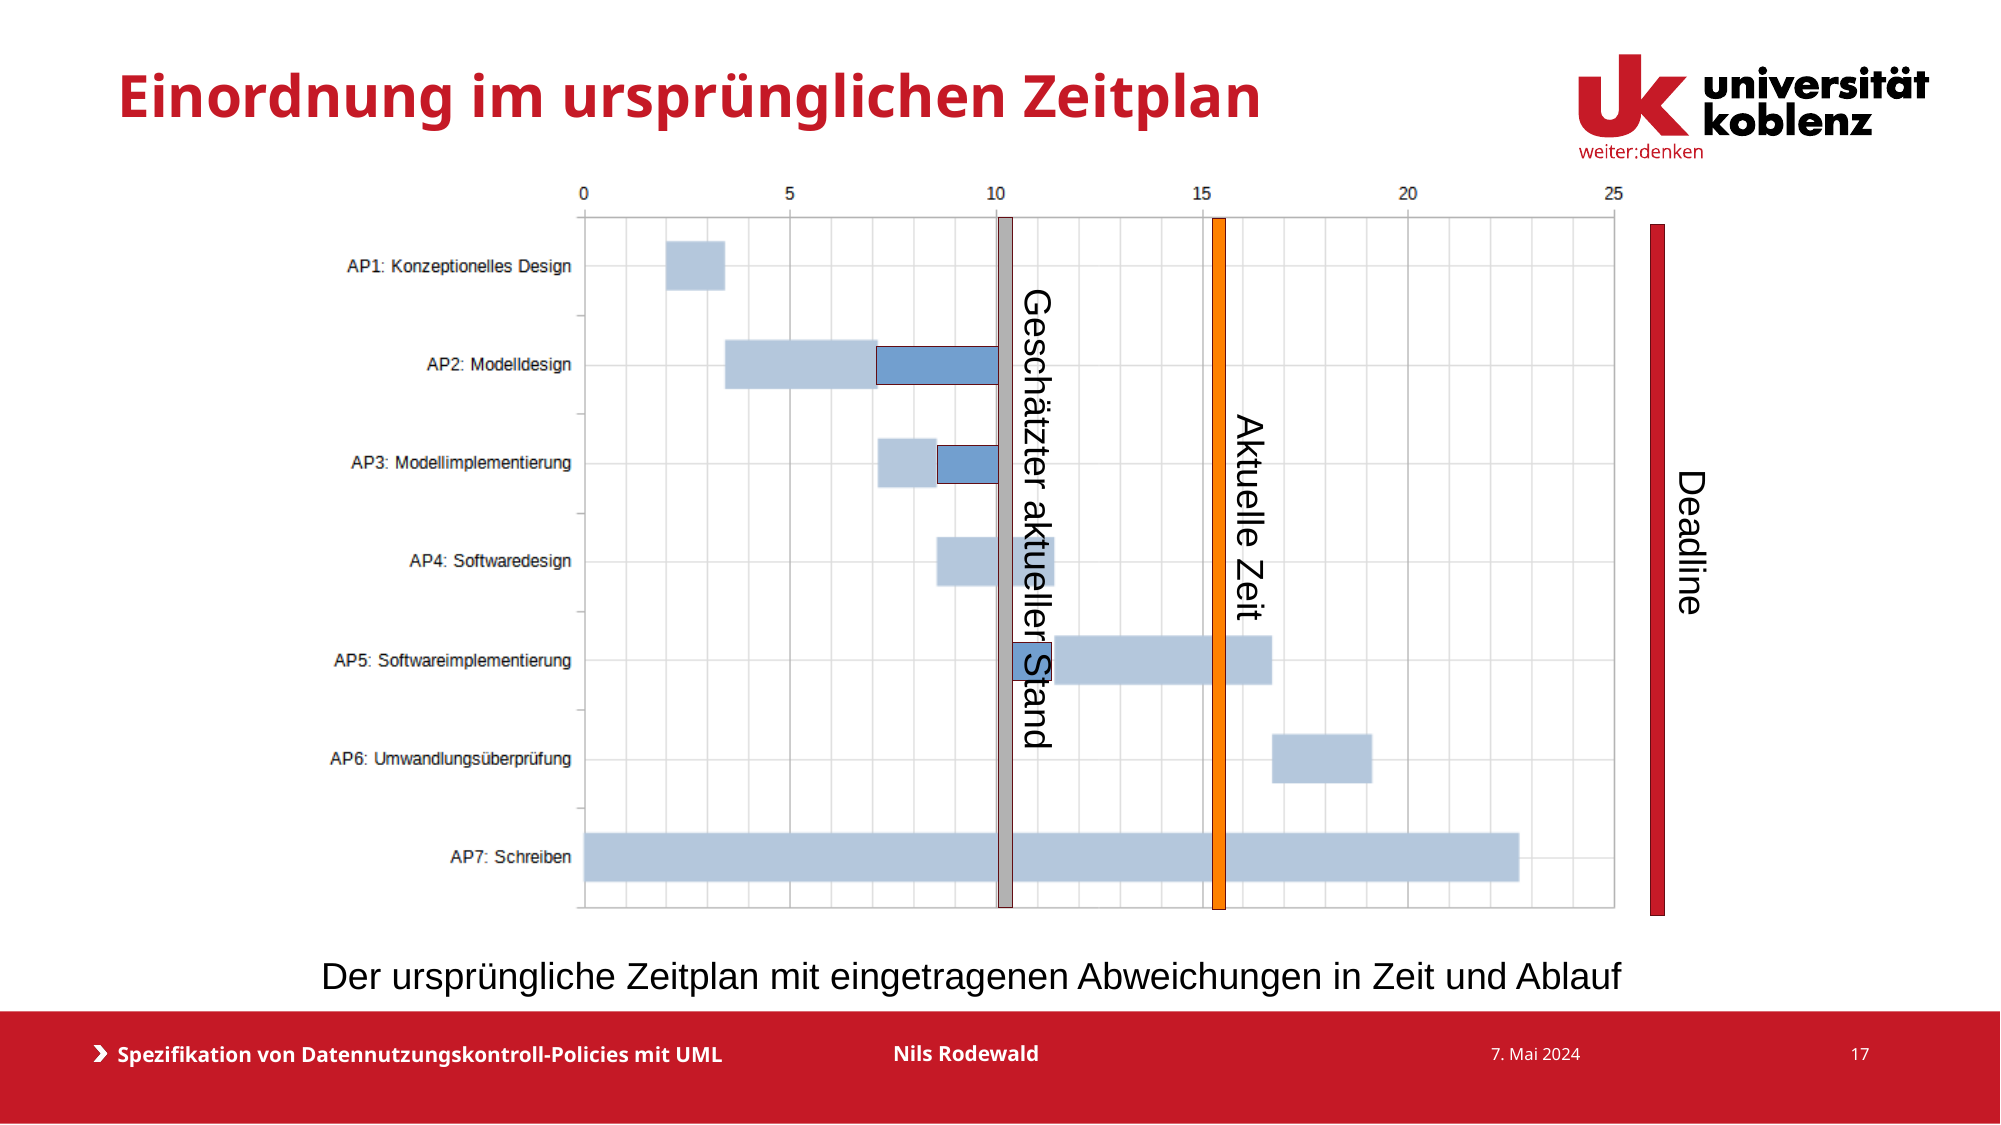

# Einordnung im ursprünglichen Zeitplan
Geschätzter aktueller Stand
Aktuelle Zeit
Deadline
Der ursprüngliche Zeitplan mit eingetragenen Abweichungen in Zeit und Ablauf